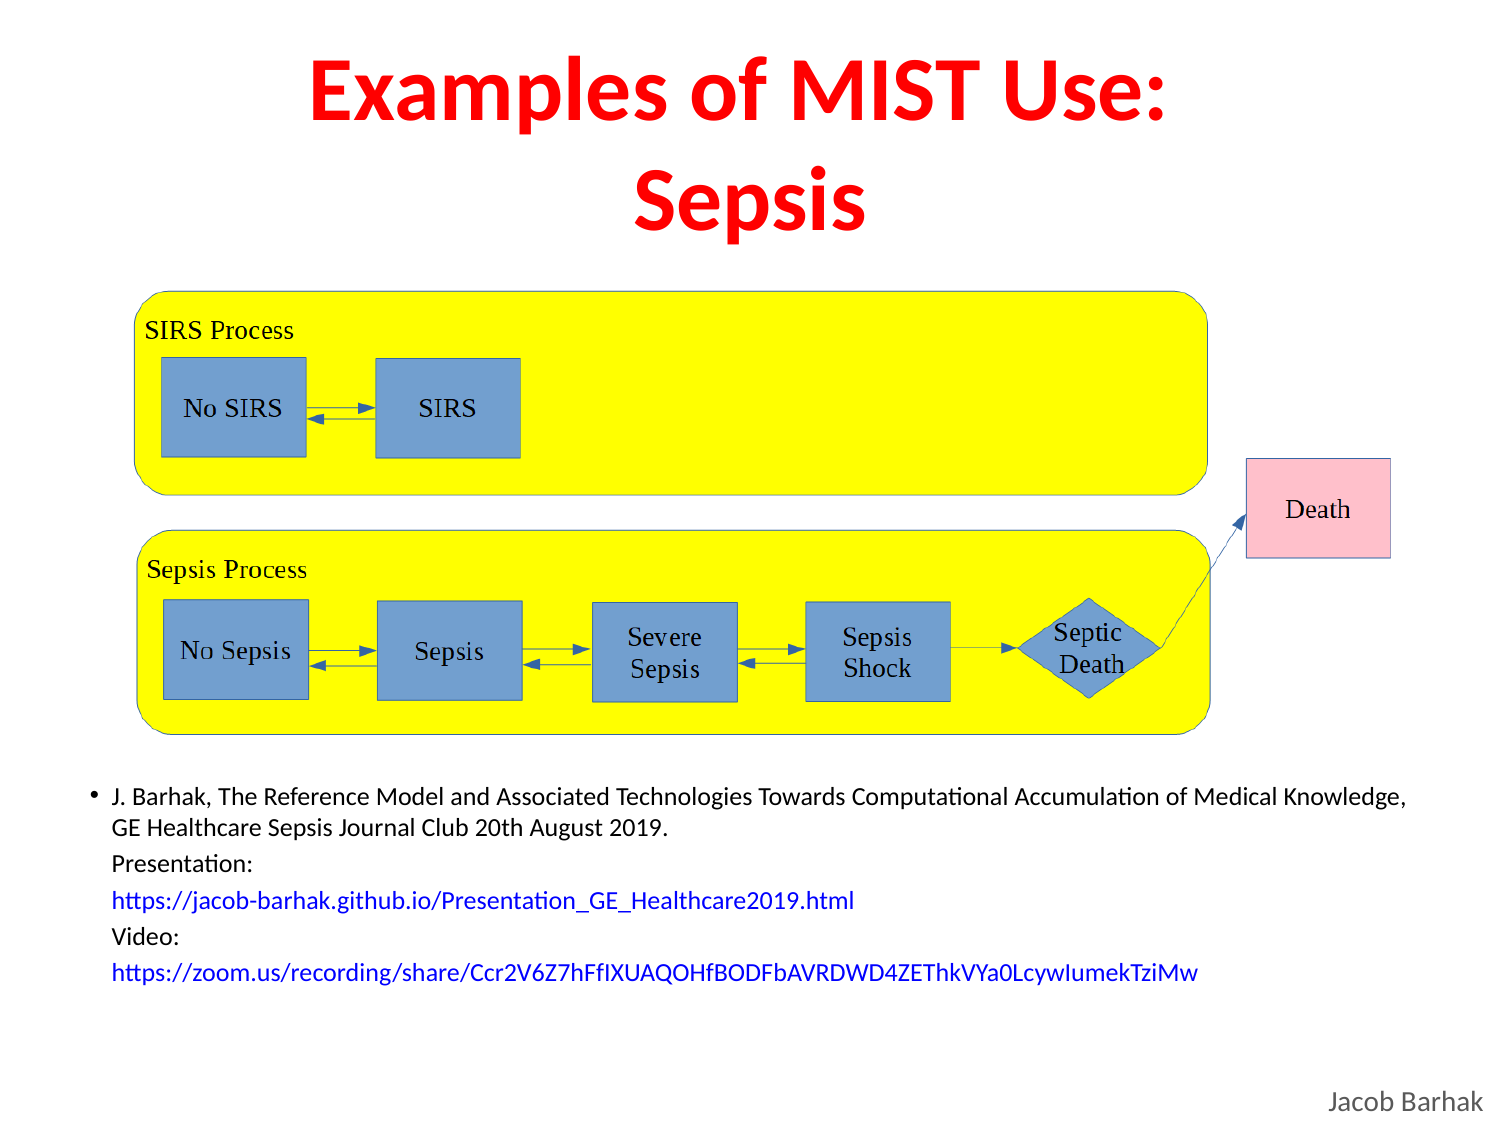

Examples of MIST Use:
Sepsis
J. Barhak, The Reference Model and Associated Technologies Towards Computational Accumulation of Medical Knowledge, GE Healthcare Sepsis Journal Club 20th August 2019.
Presentation:
https://jacob-barhak.github.io/Presentation_GE_Healthcare2019.html
Video:
https://zoom.us/recording/share/Ccr2V6Z7hFfIXUAQOHfBODFbAVRDWD4ZEThkVYa0LcywIumekTziMw